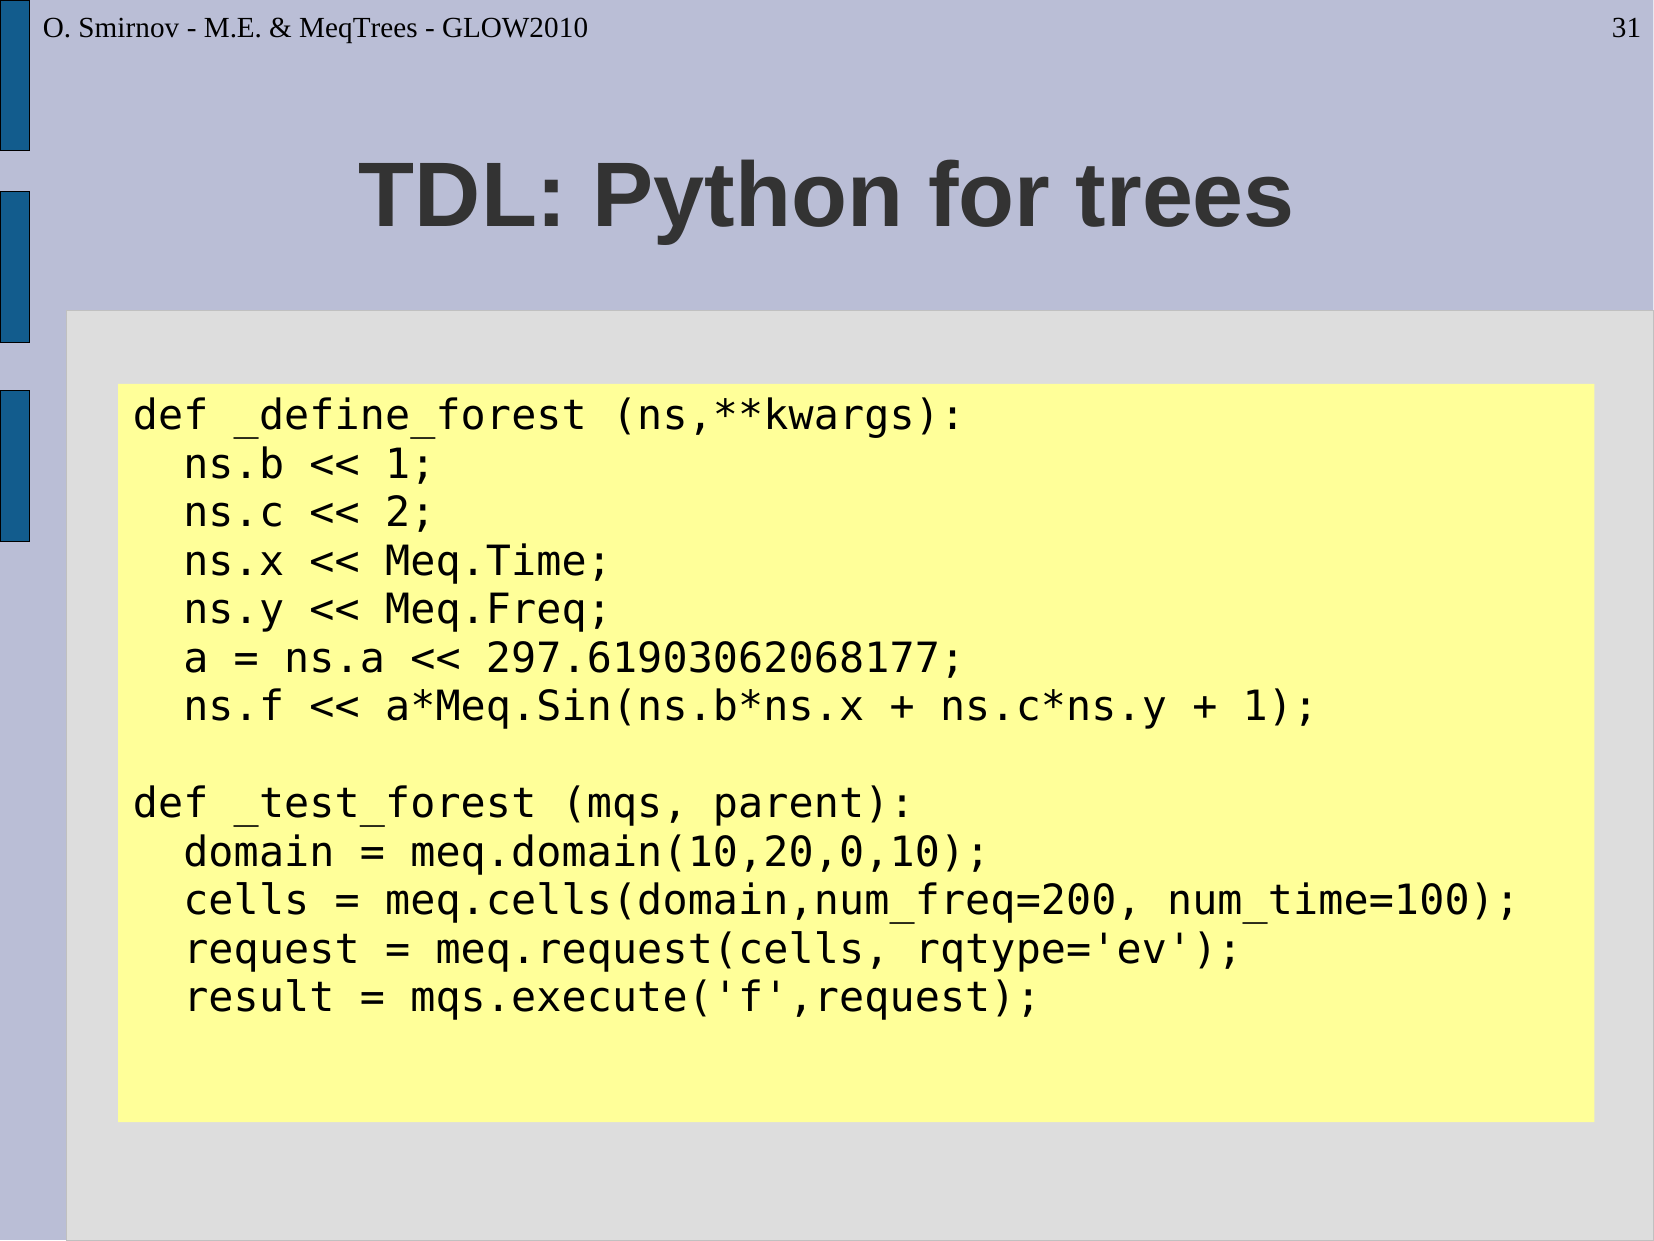

O. Smirnov - M.E. & MeqTrees - GLOW2010
31
# TDL: Python for trees
def _define_forest (ns,**kwargs):
 ns.b << 1;
 ns.c << 2;
 ns.x << Meq.Time;
 ns.y << Meq.Freq;
 a = ns.a << 297.61903062068177;
 ns.f << a*Meq.Sin(ns.b*ns.x + ns.c*ns.y + 1);
def _test_forest (mqs, parent):
 domain = meq.domain(10,20,0,10);
 cells = meq.cells(domain,num_freq=200, num_time=100);
 request = meq.request(cells, rqtype='ev');
 result = mqs.execute('f',request);